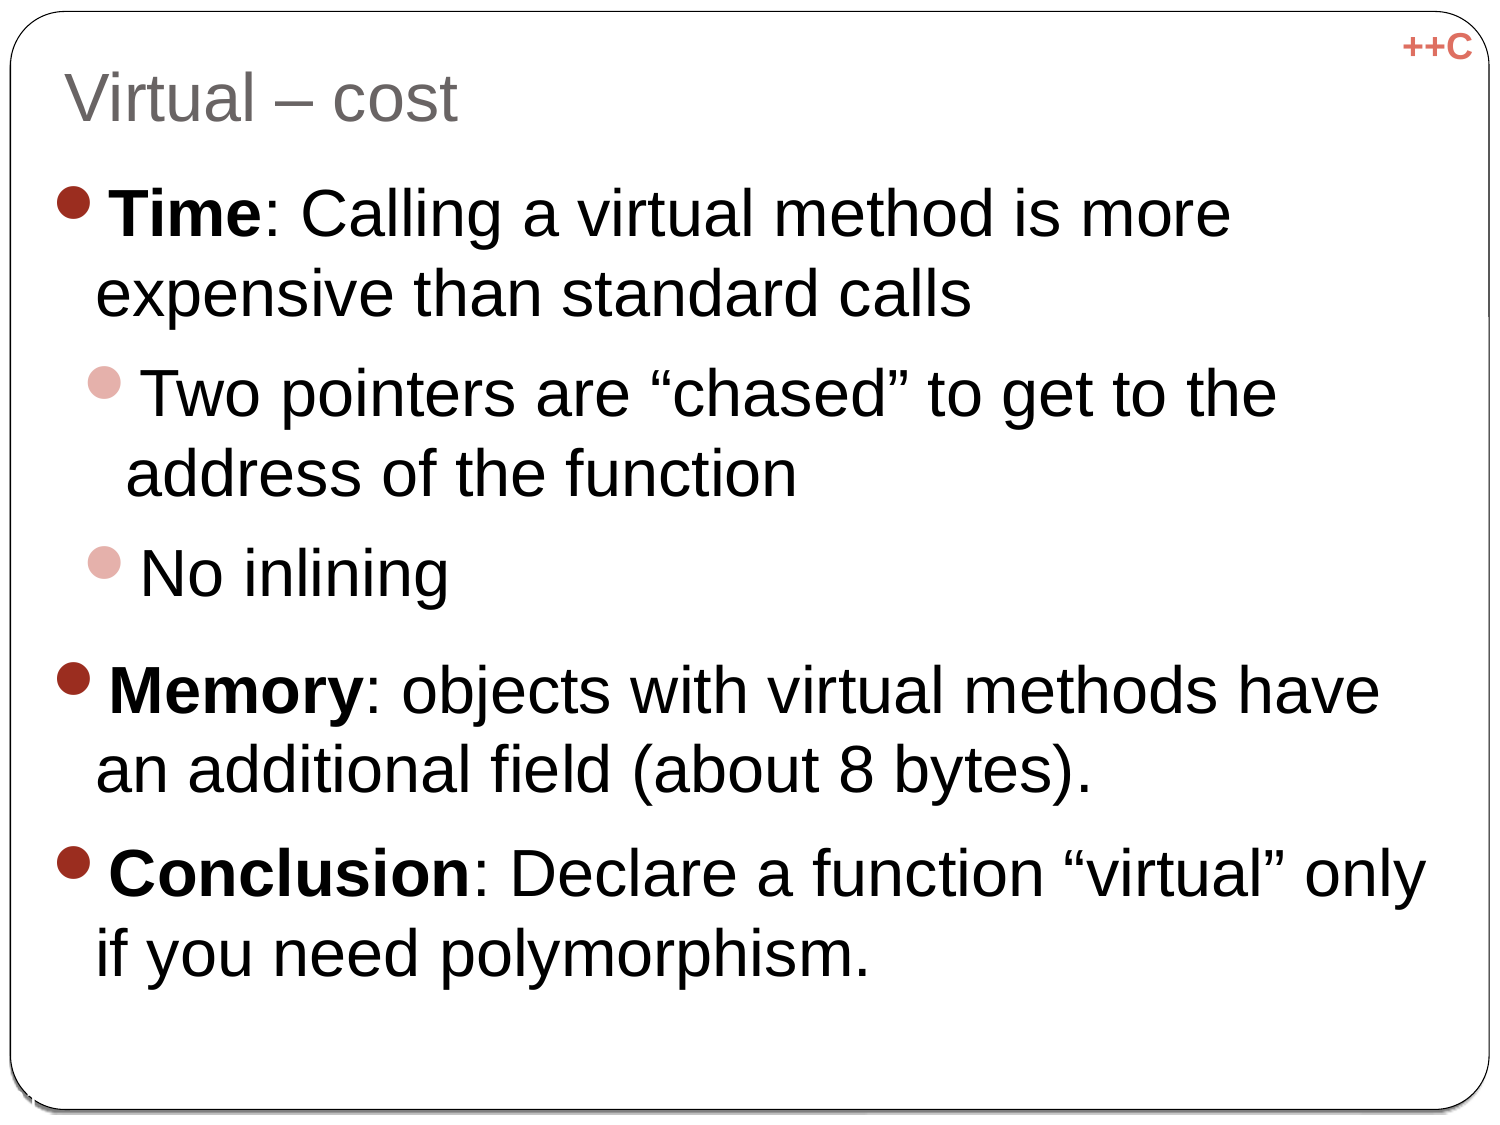

# Virtual – cost
Time: Calling a virtual method is more expensive than standard calls
Two pointers are “chased” to get to the address of the function
No inlining
Memory: objects with virtual methods have an additional field (about 8 bytes).
Conclusion: Declare a function “virtual” only if you need polymorphism.